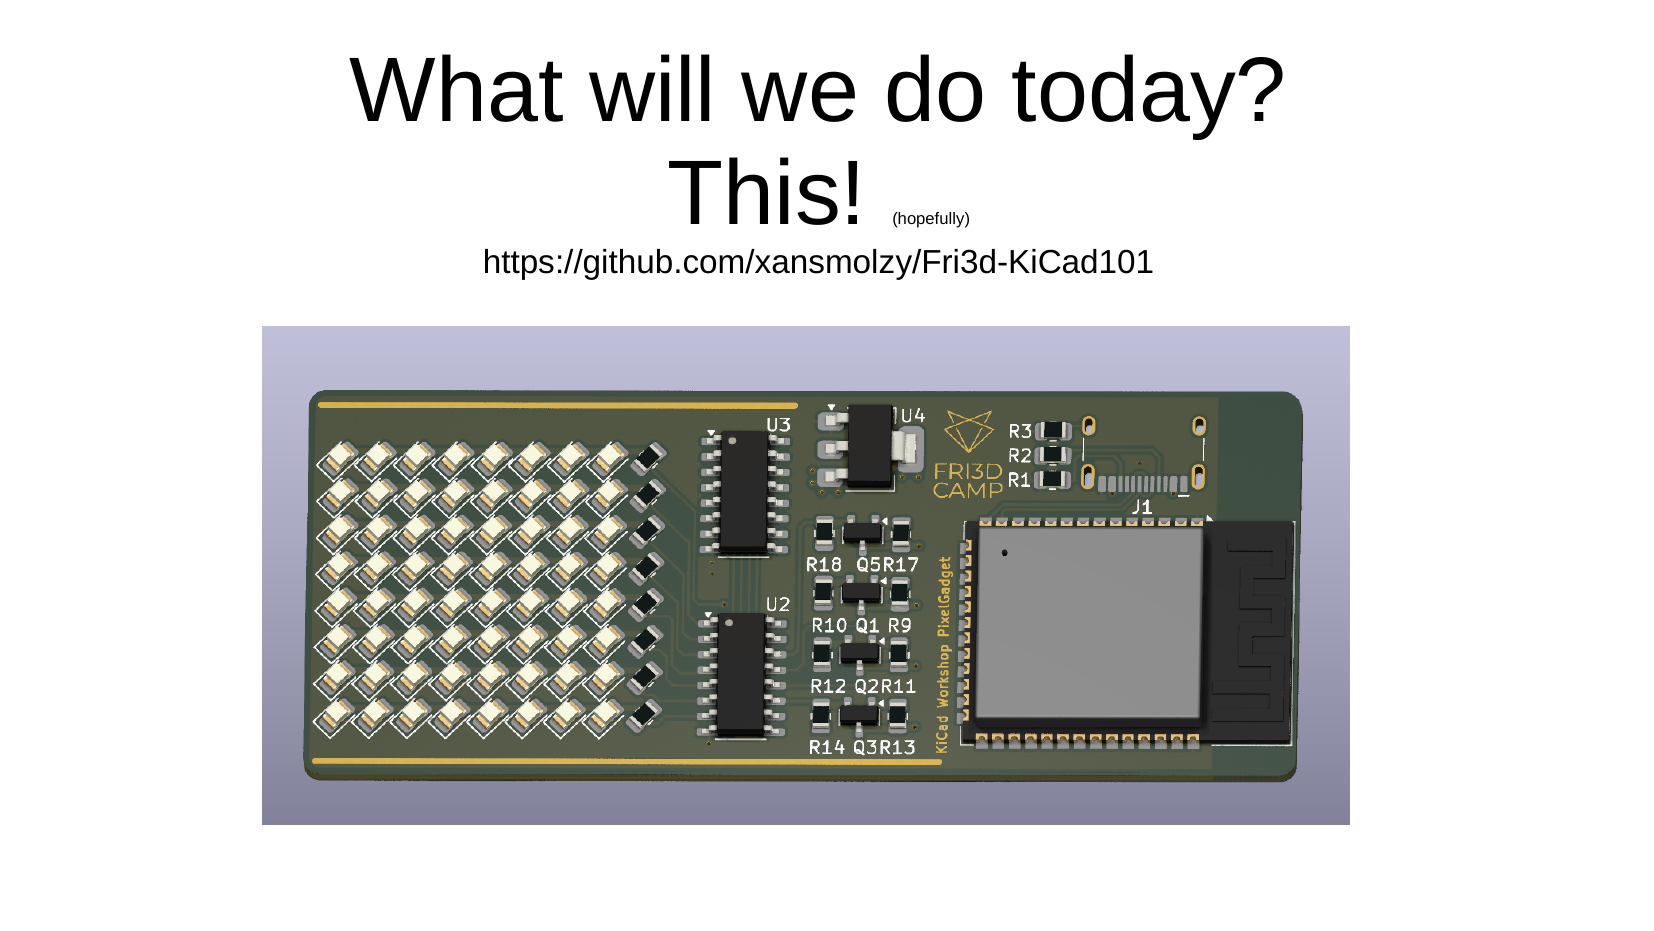

# What will we do today? This! (hopefully) https://github.com/xansmolzy/Fri3d-KiCad101